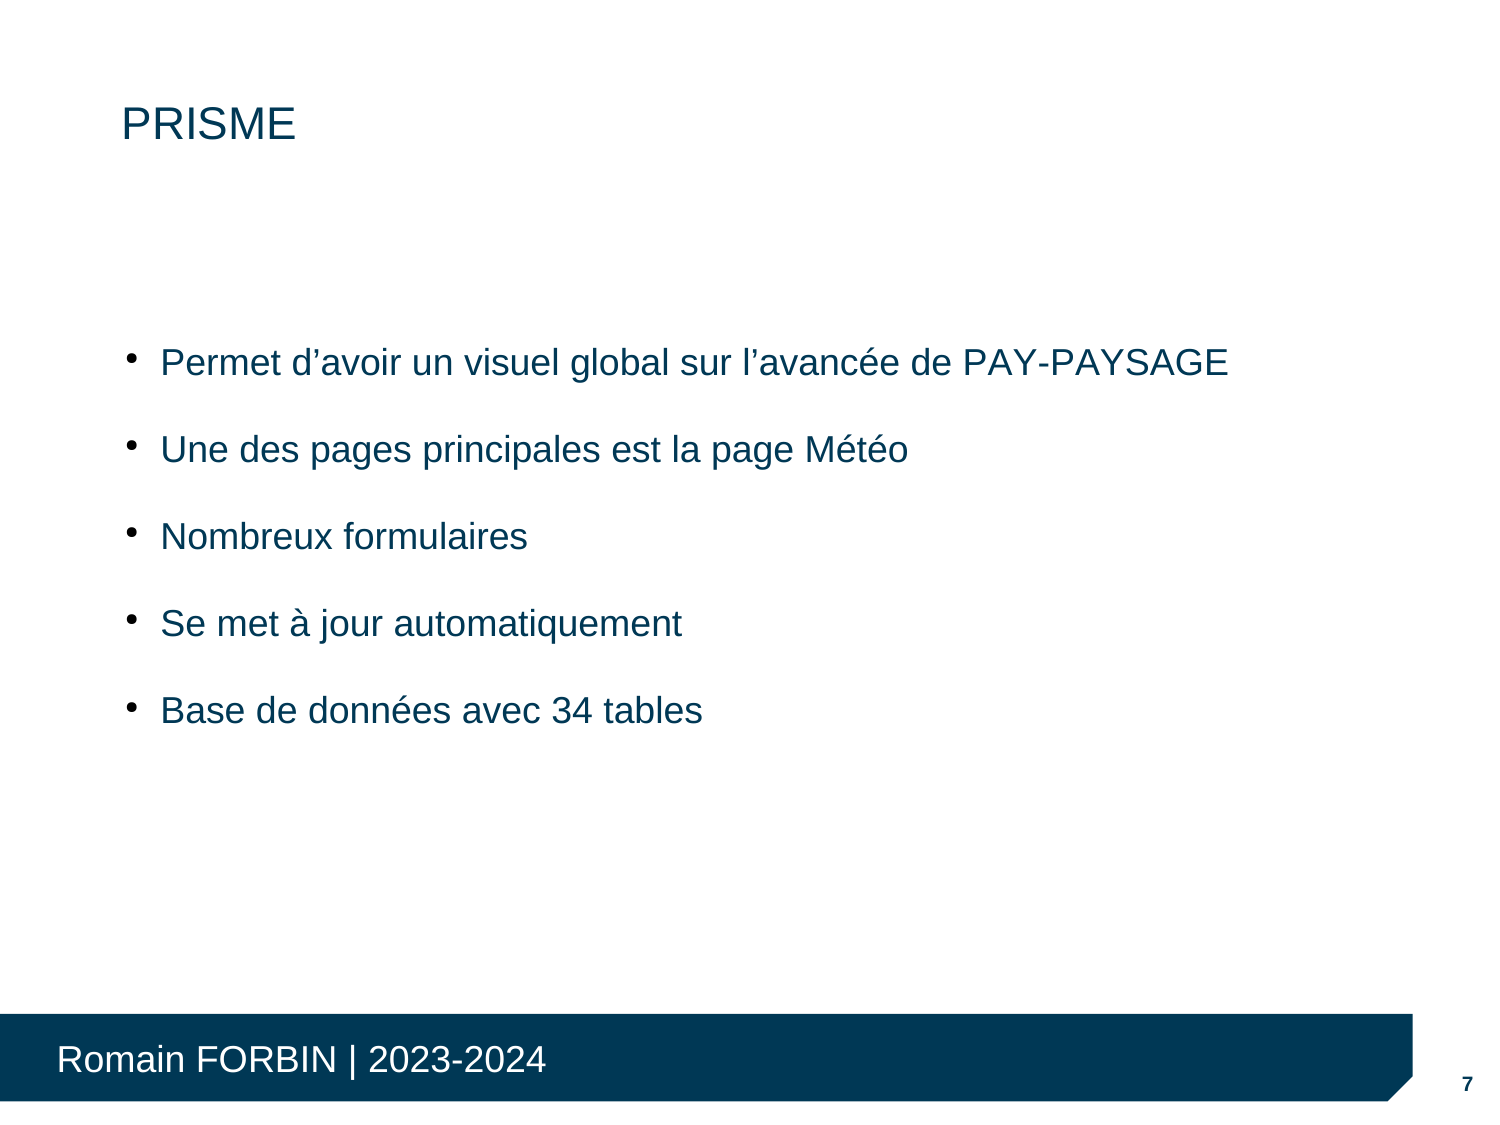

# PRISME
Permet d’avoir un visuel global sur l’avancée de PAY-PAYSAGE
Une des pages principales est la page Météo
Nombreux formulaires
Se met à jour automatiquement
Base de données avec 34 tables